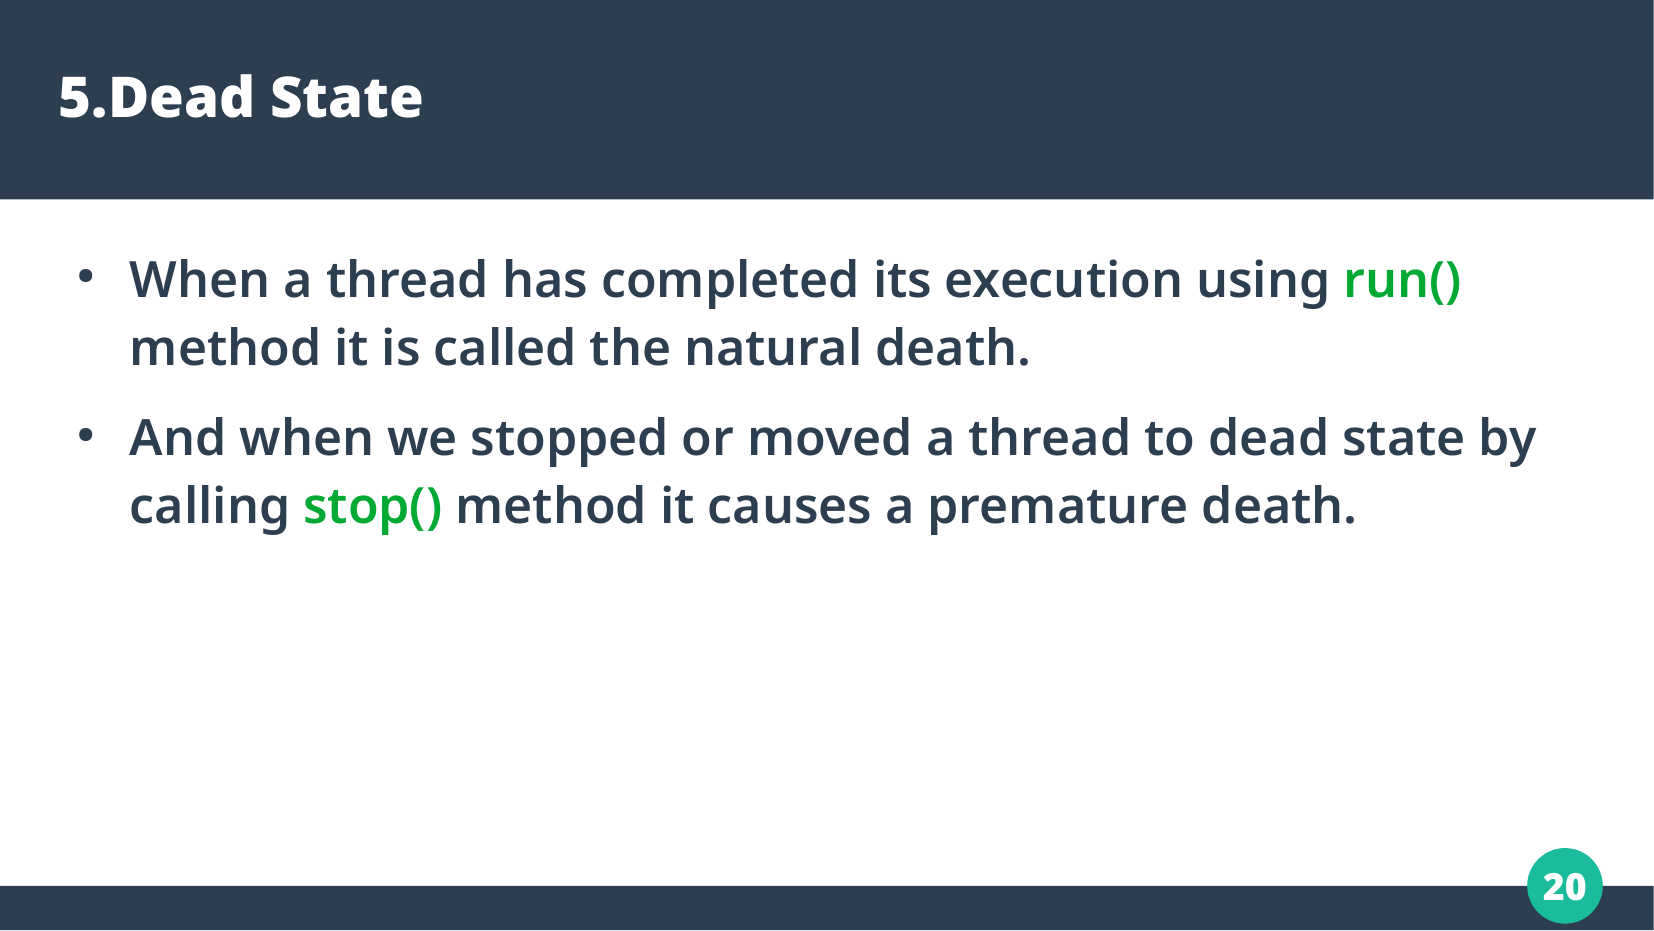

# 5.Dead State
When a thread has completed its execution using run() method it is called the natural death.
And when we stopped or moved a thread to dead state by calling stop() method it causes a premature death.